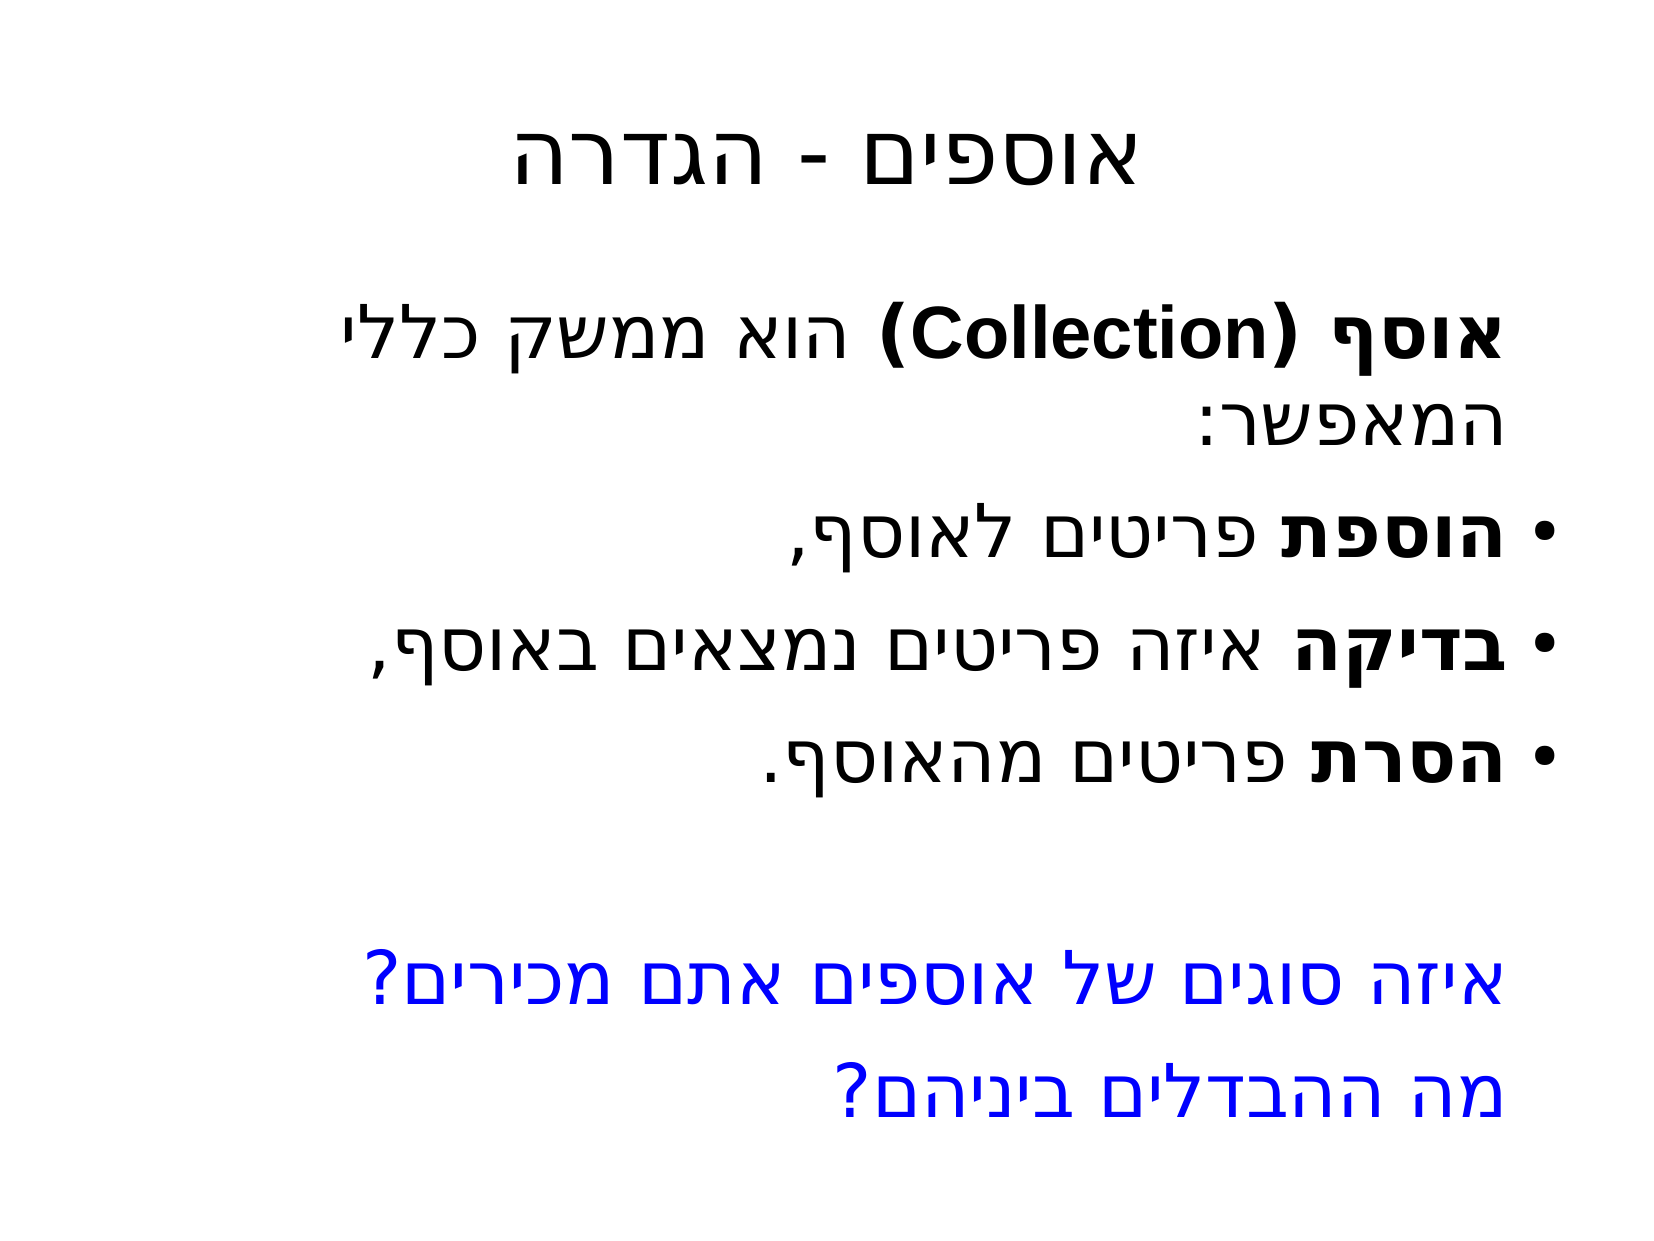

# אוספים - הגדרה
אוסף (Collection) הוא ממשק כללי המאפשר:
הוספת פריטים לאוסף,
בדיקה איזה פריטים נמצאים באוסף,
הסרת פריטים מהאוסף.
איזה סוגים של אוספים אתם מכירים?
מה ההבדלים ביניהם?